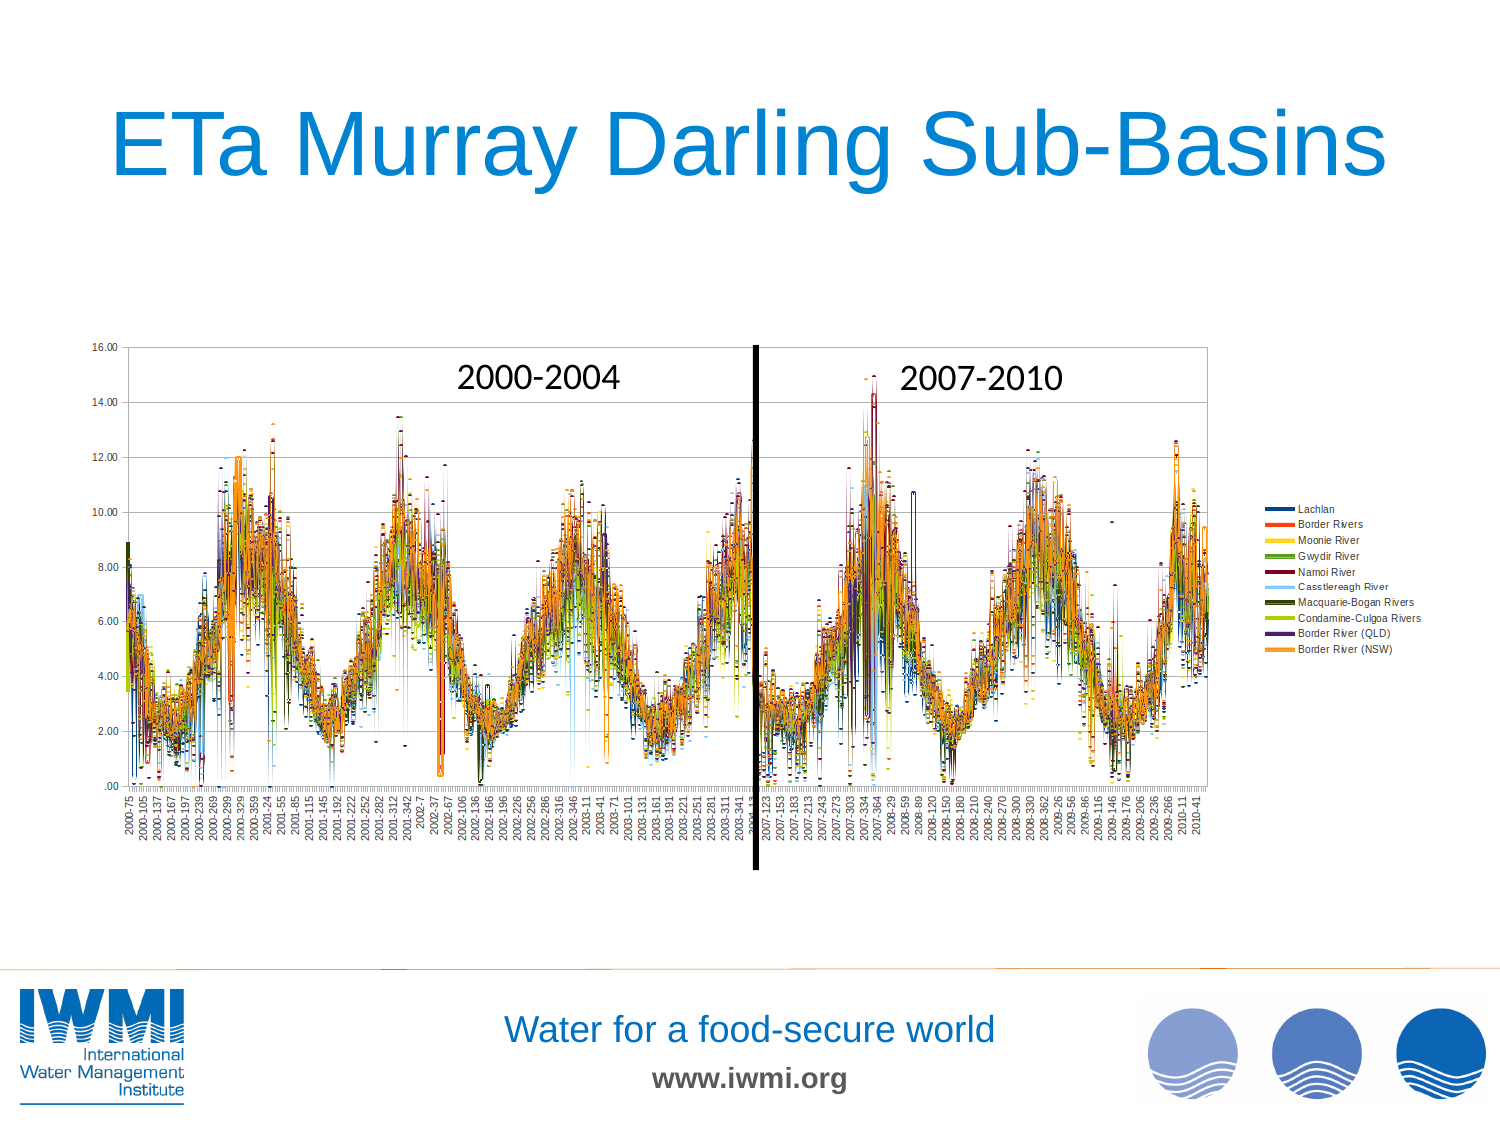

# ETa Murray Darling Sub-Basins
2000-2004
2007-2010